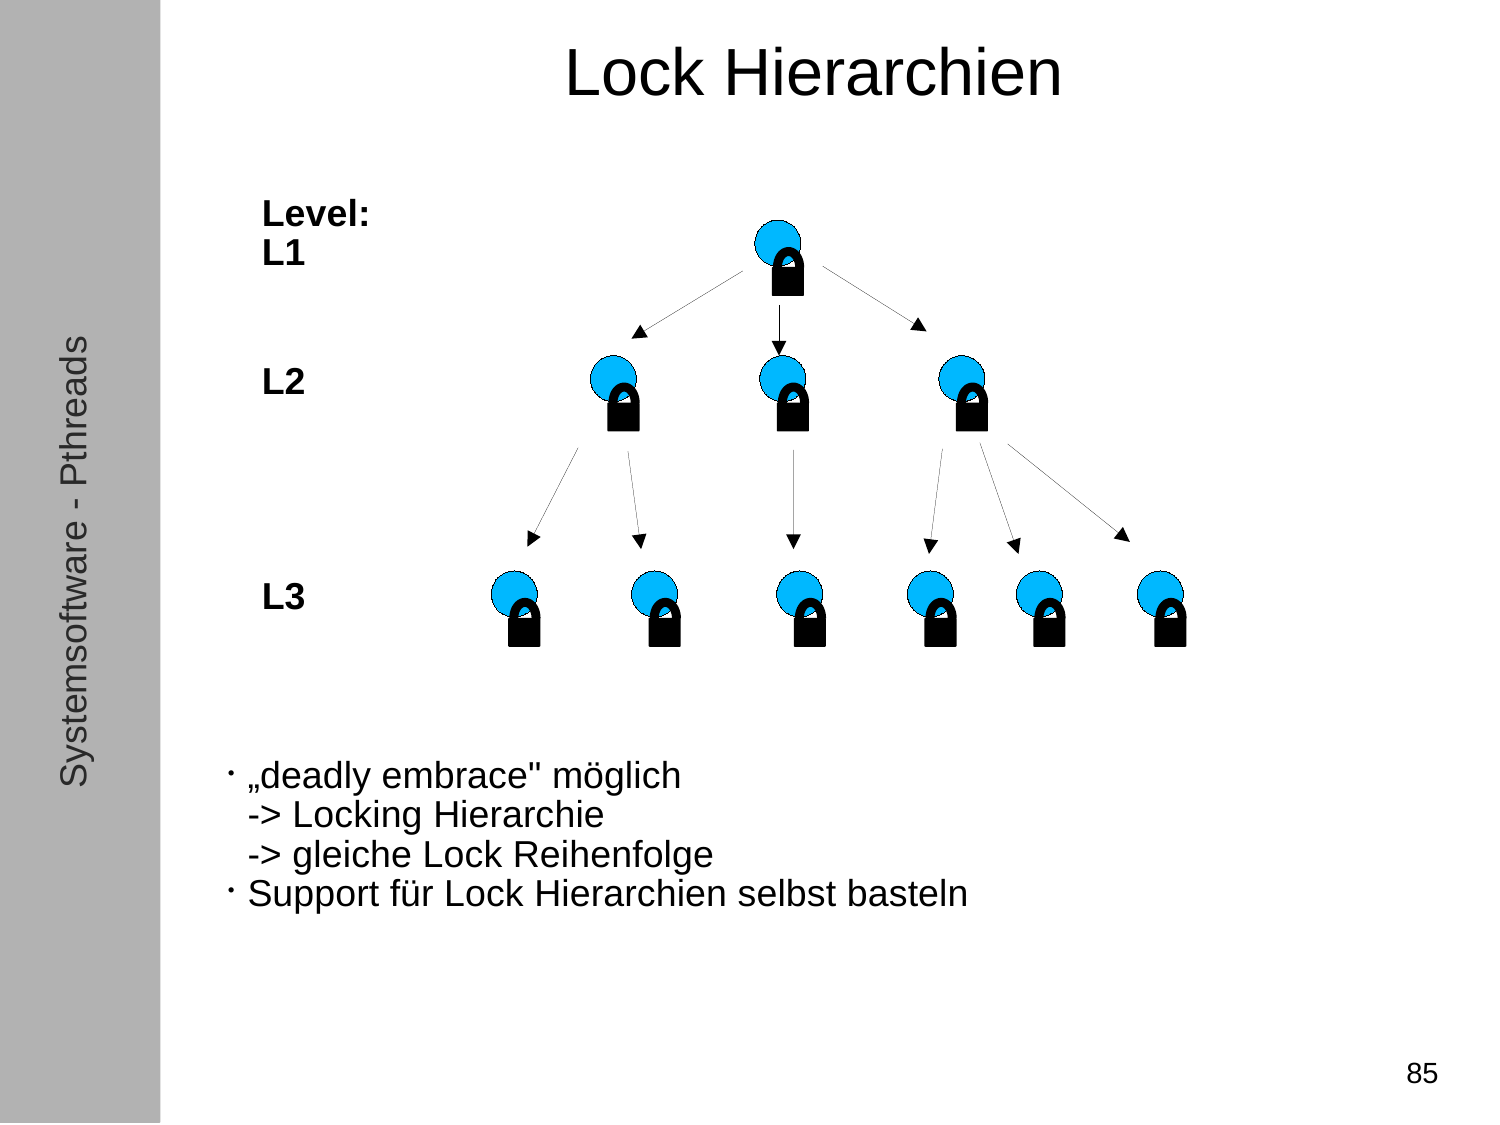

Lock Hierarchien
Level:
L1
L2
Systemsoftware - Pthreads
L3
„deadly embrace" möglich
-> Locking Hierarchie
-> gleiche Lock Reihenfolge
Support für Lock Hierarchien selbst basteln